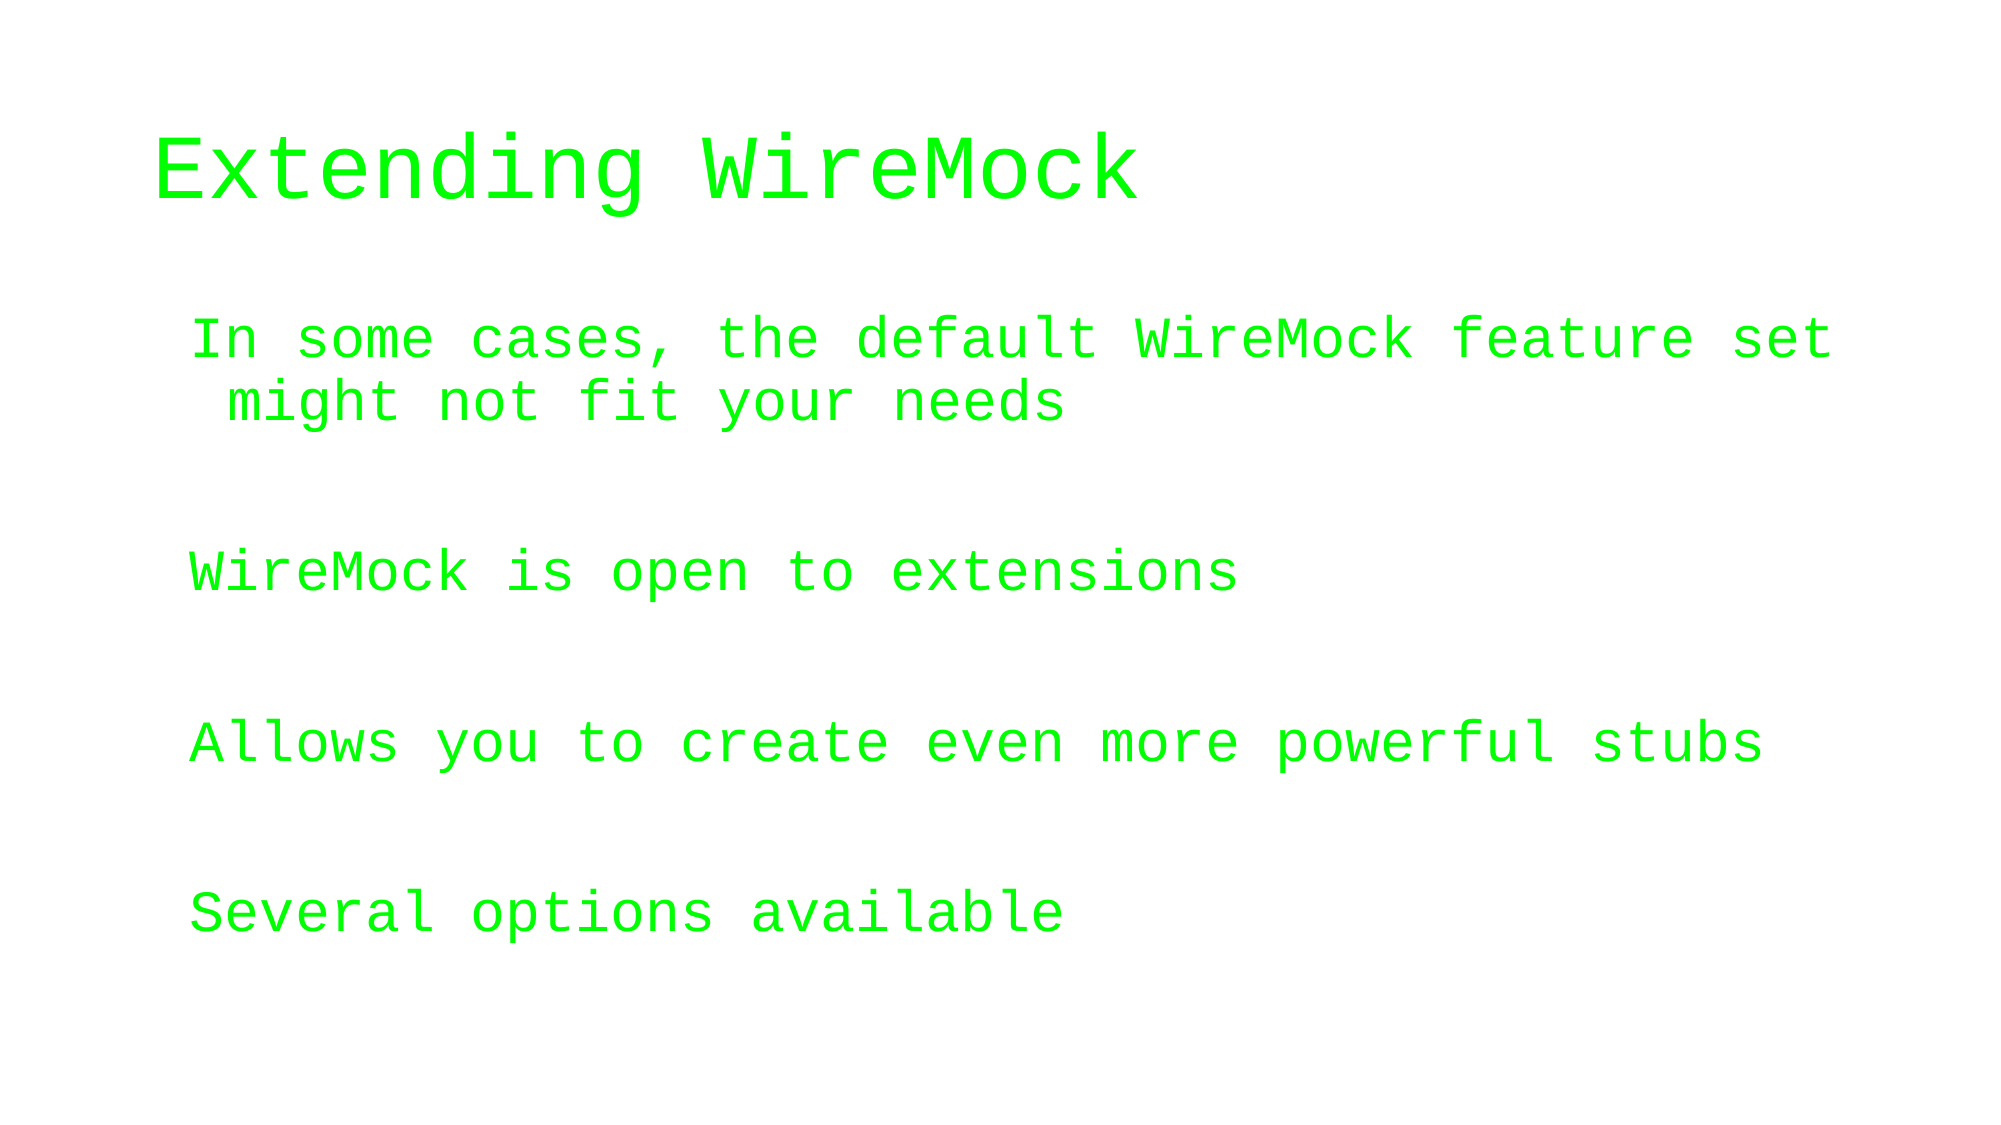

# Extending WireMock
In some cases, the default WireMock feature set might not fit your needs
WireMock is open to extensions
Allows you to create even more powerful stubs
Several options available